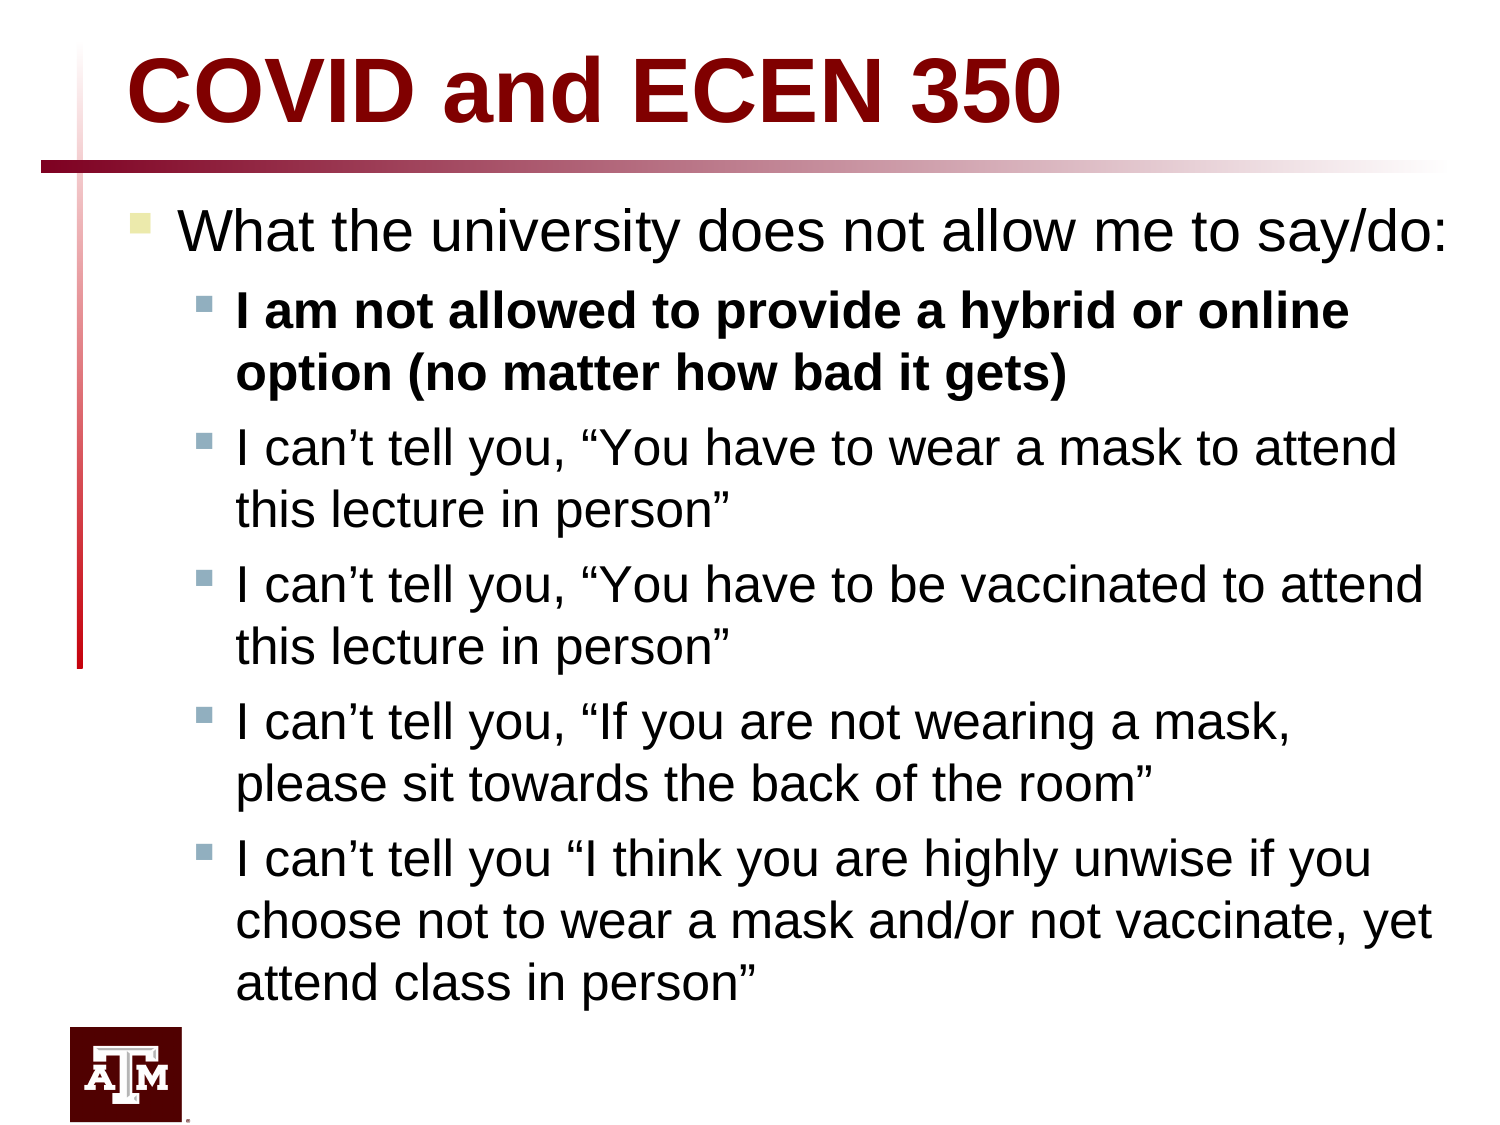

# COVID and ECEN 350
What the university does not allow me to say/do:
I am not allowed to provide a hybrid or online option (no matter how bad it gets)
I can’t tell you, “You have to wear a mask to attend this lecture in person”
I can’t tell you, “You have to be vaccinated to attend this lecture in person”
I can’t tell you, “If you are not wearing a mask, please sit towards the back of the room”
I can’t tell you “I think you are highly unwise if you choose not to wear a mask and/or not vaccinate, yet attend class in person”